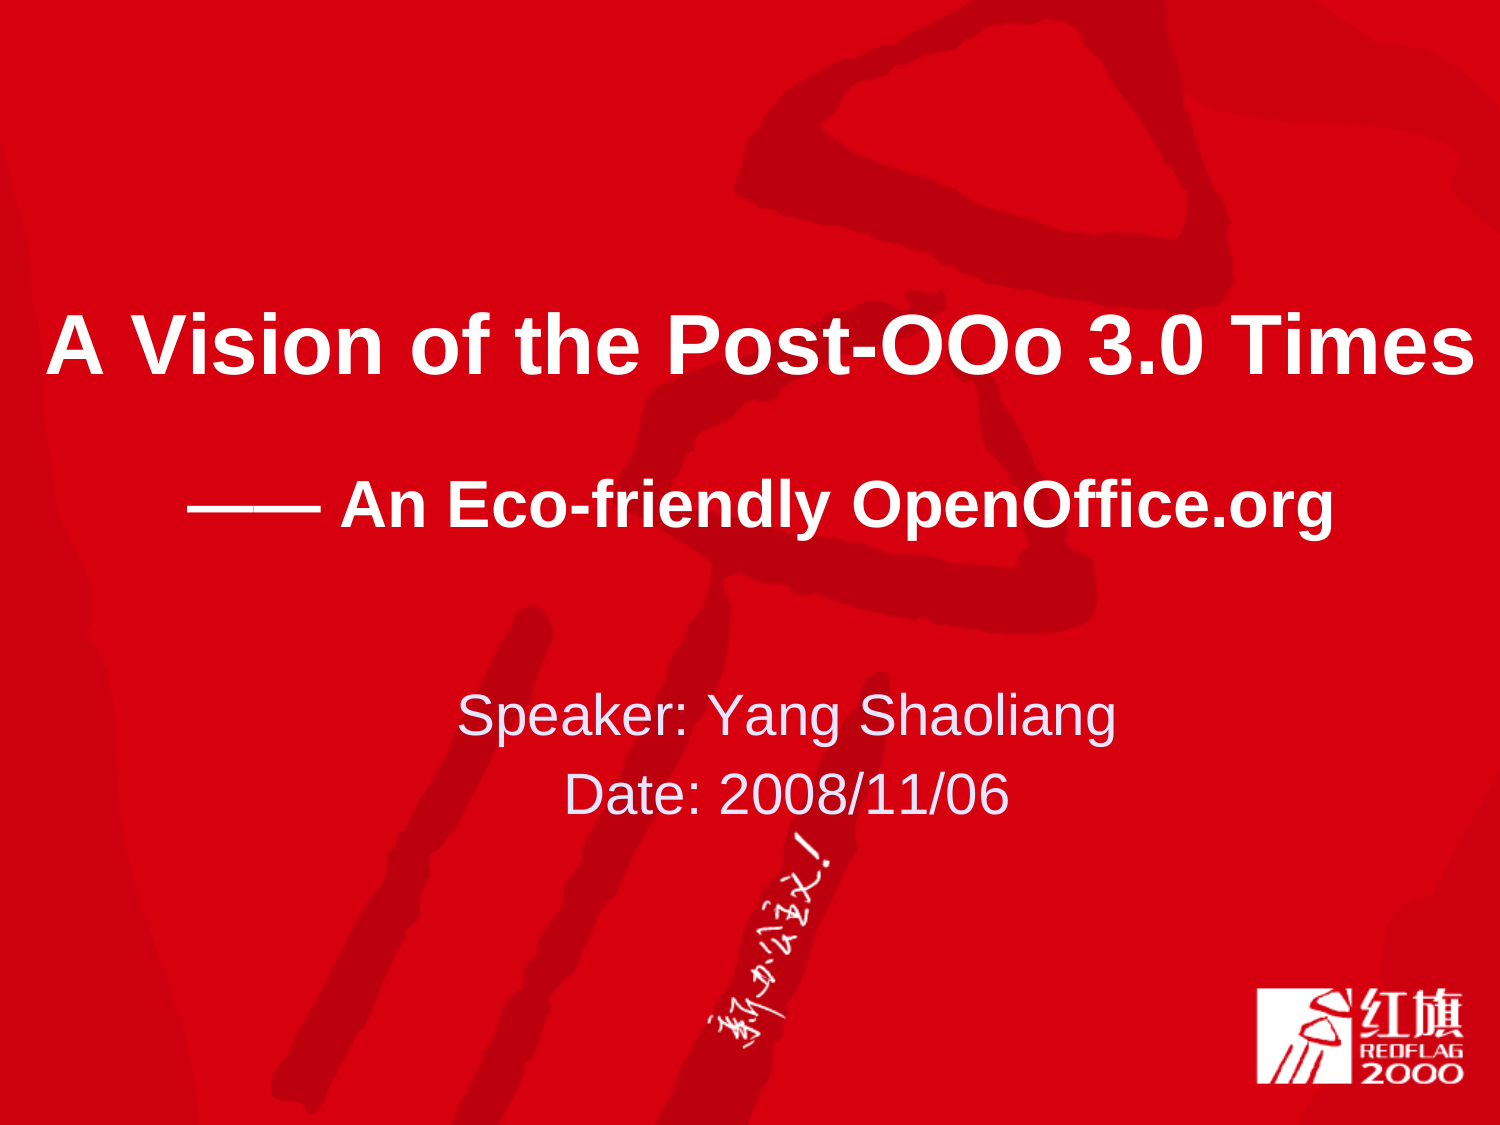

# A Vision of the Post-OOo 3.0 Times —— An Eco-friendly OpenOffice.org
Speaker: Yang Shaoliang
Date: 2008/11/06